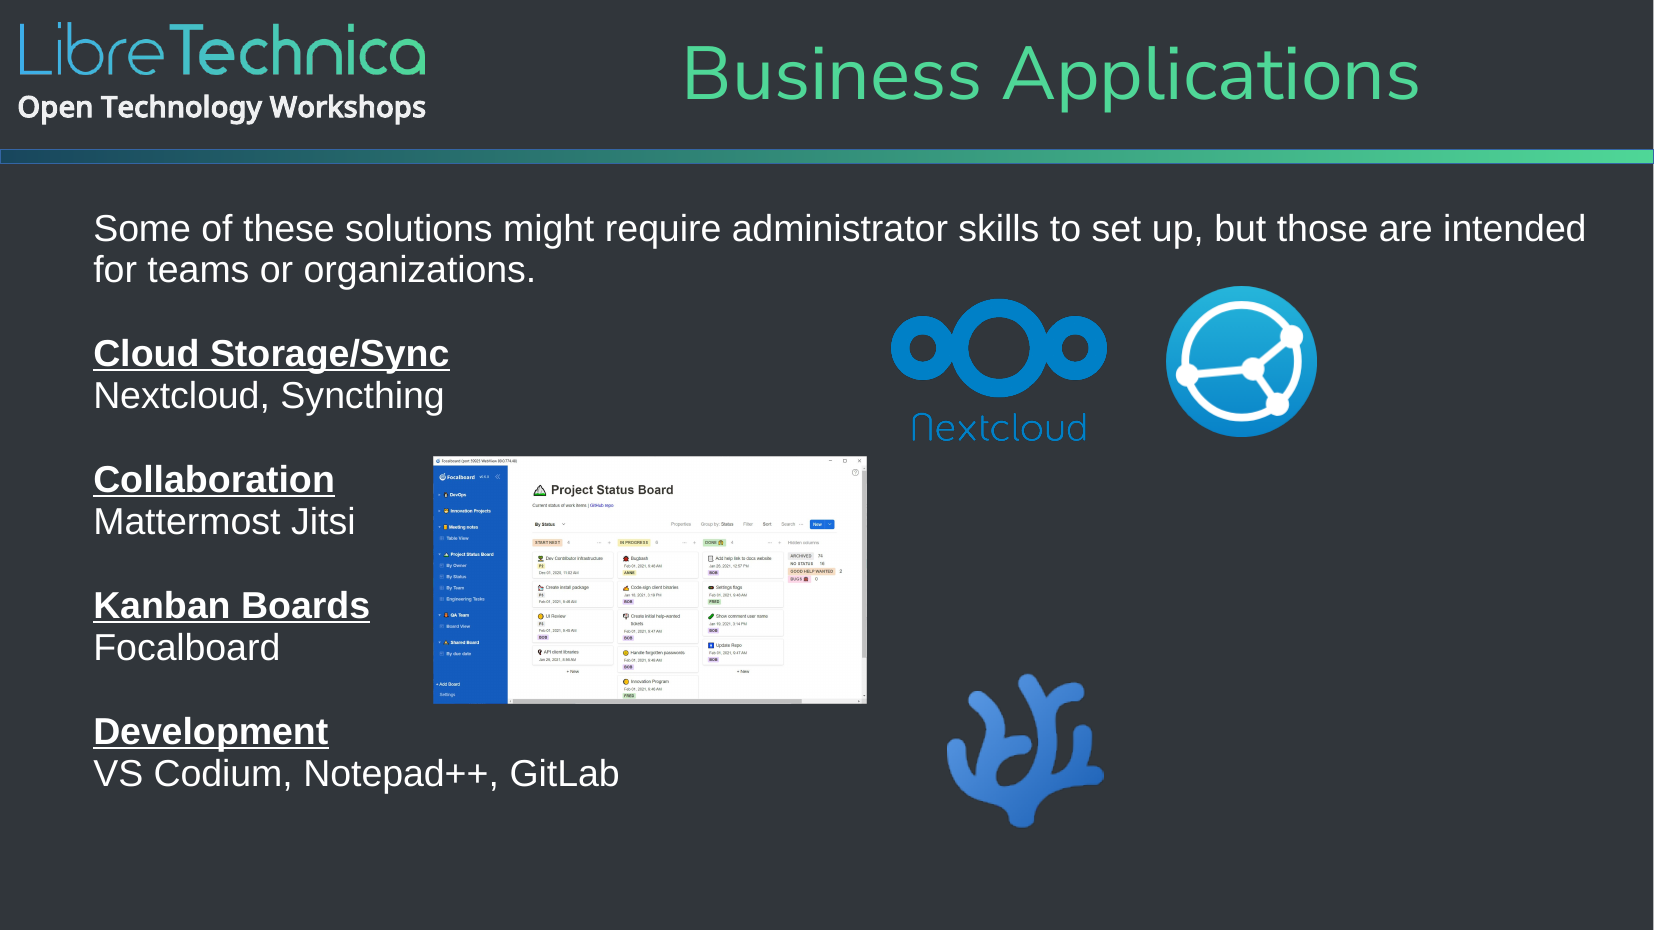

Business Applications
# Open Technology Workshops
Some of these solutions might require administrator skills to set up, but those are intended for teams or organizations.
Cloud Storage/Sync
Nextcloud, Syncthing
Collaboration
Mattermost Jitsi
Kanban Boards
Focalboard
Development
VS Codium, Notepad++, GitLab